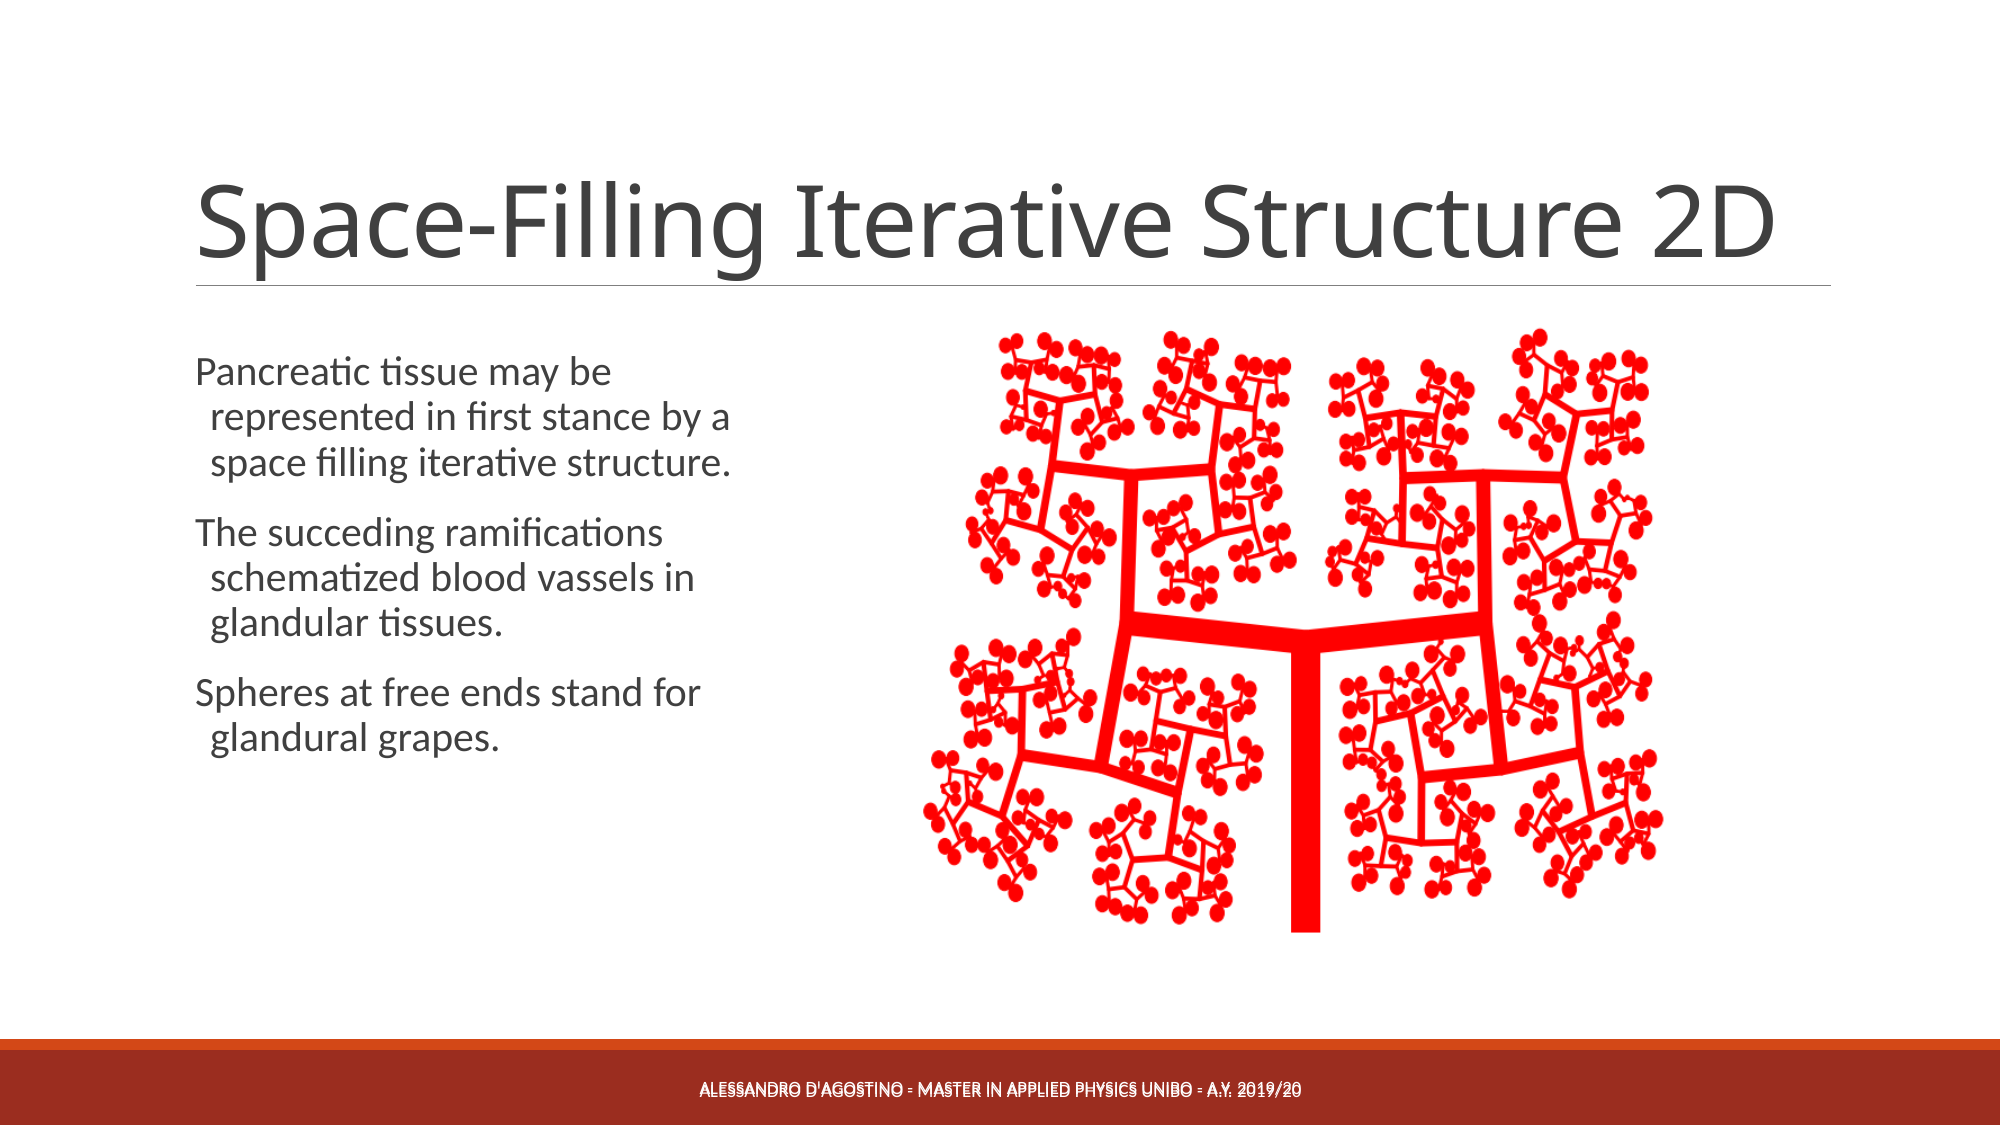

# Space-Filling Iterative Structure 2D
Pancreatic tissue may be represented in first stance by a space filling iterative structure.
The succeding ramifications schematized blood vassels in glandular tissues.
Spheres at free ends stand for glandural grapes.
Alessandro d'Agostino - Master in Applied Physics UniBo - a.y. 2019/20
Alessandro d'Agostino - Master in Applied Physics UniBo - a.y. 2019/20